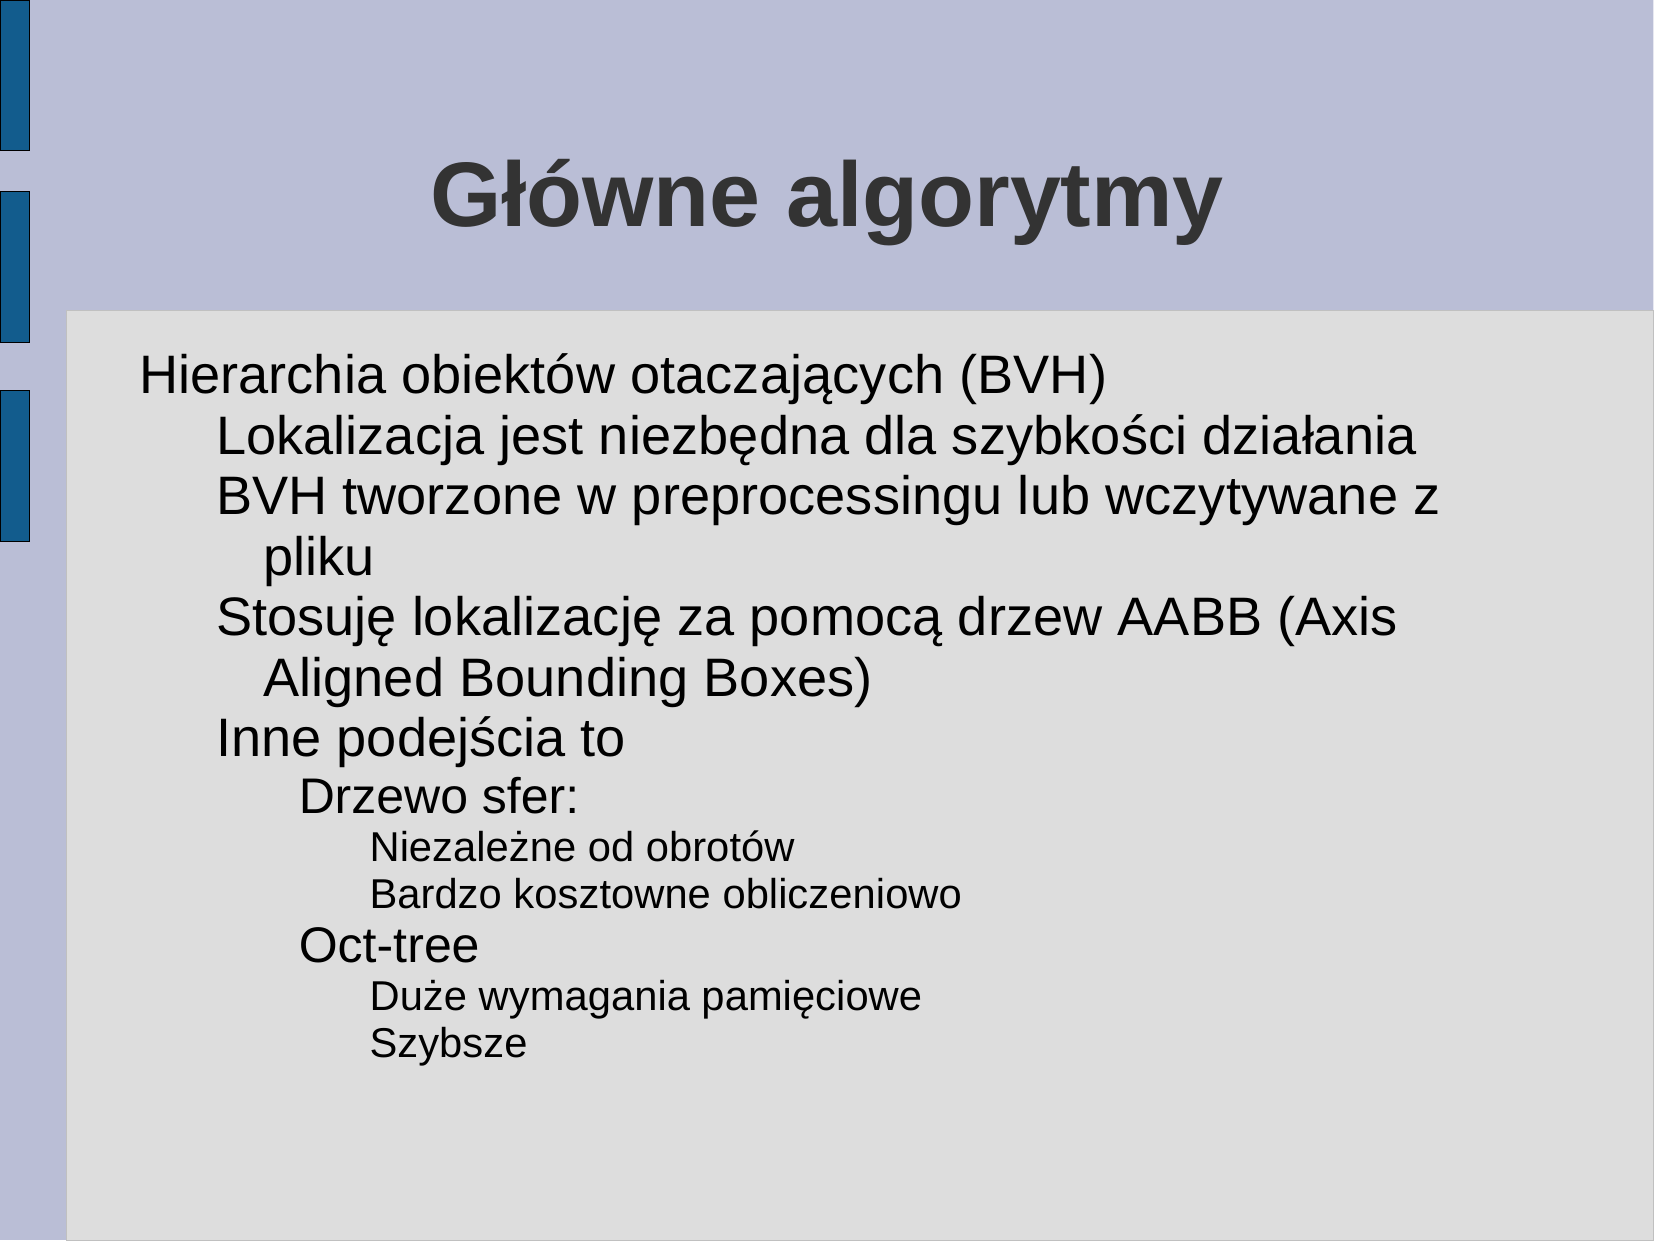

# Główne algorytmy
Hierarchia obiektów otaczających (BVH)
Lokalizacja jest niezbędna dla szybkości działania
BVH tworzone w preprocessingu lub wczytywane z pliku
Stosuję lokalizację za pomocą drzew AABB (Axis Aligned Bounding Boxes)
Inne podejścia to
Drzewo sfer:
Niezależne od obrotów
Bardzo kosztowne obliczeniowo
Oct-tree
Duże wymagania pamięciowe
Szybsze